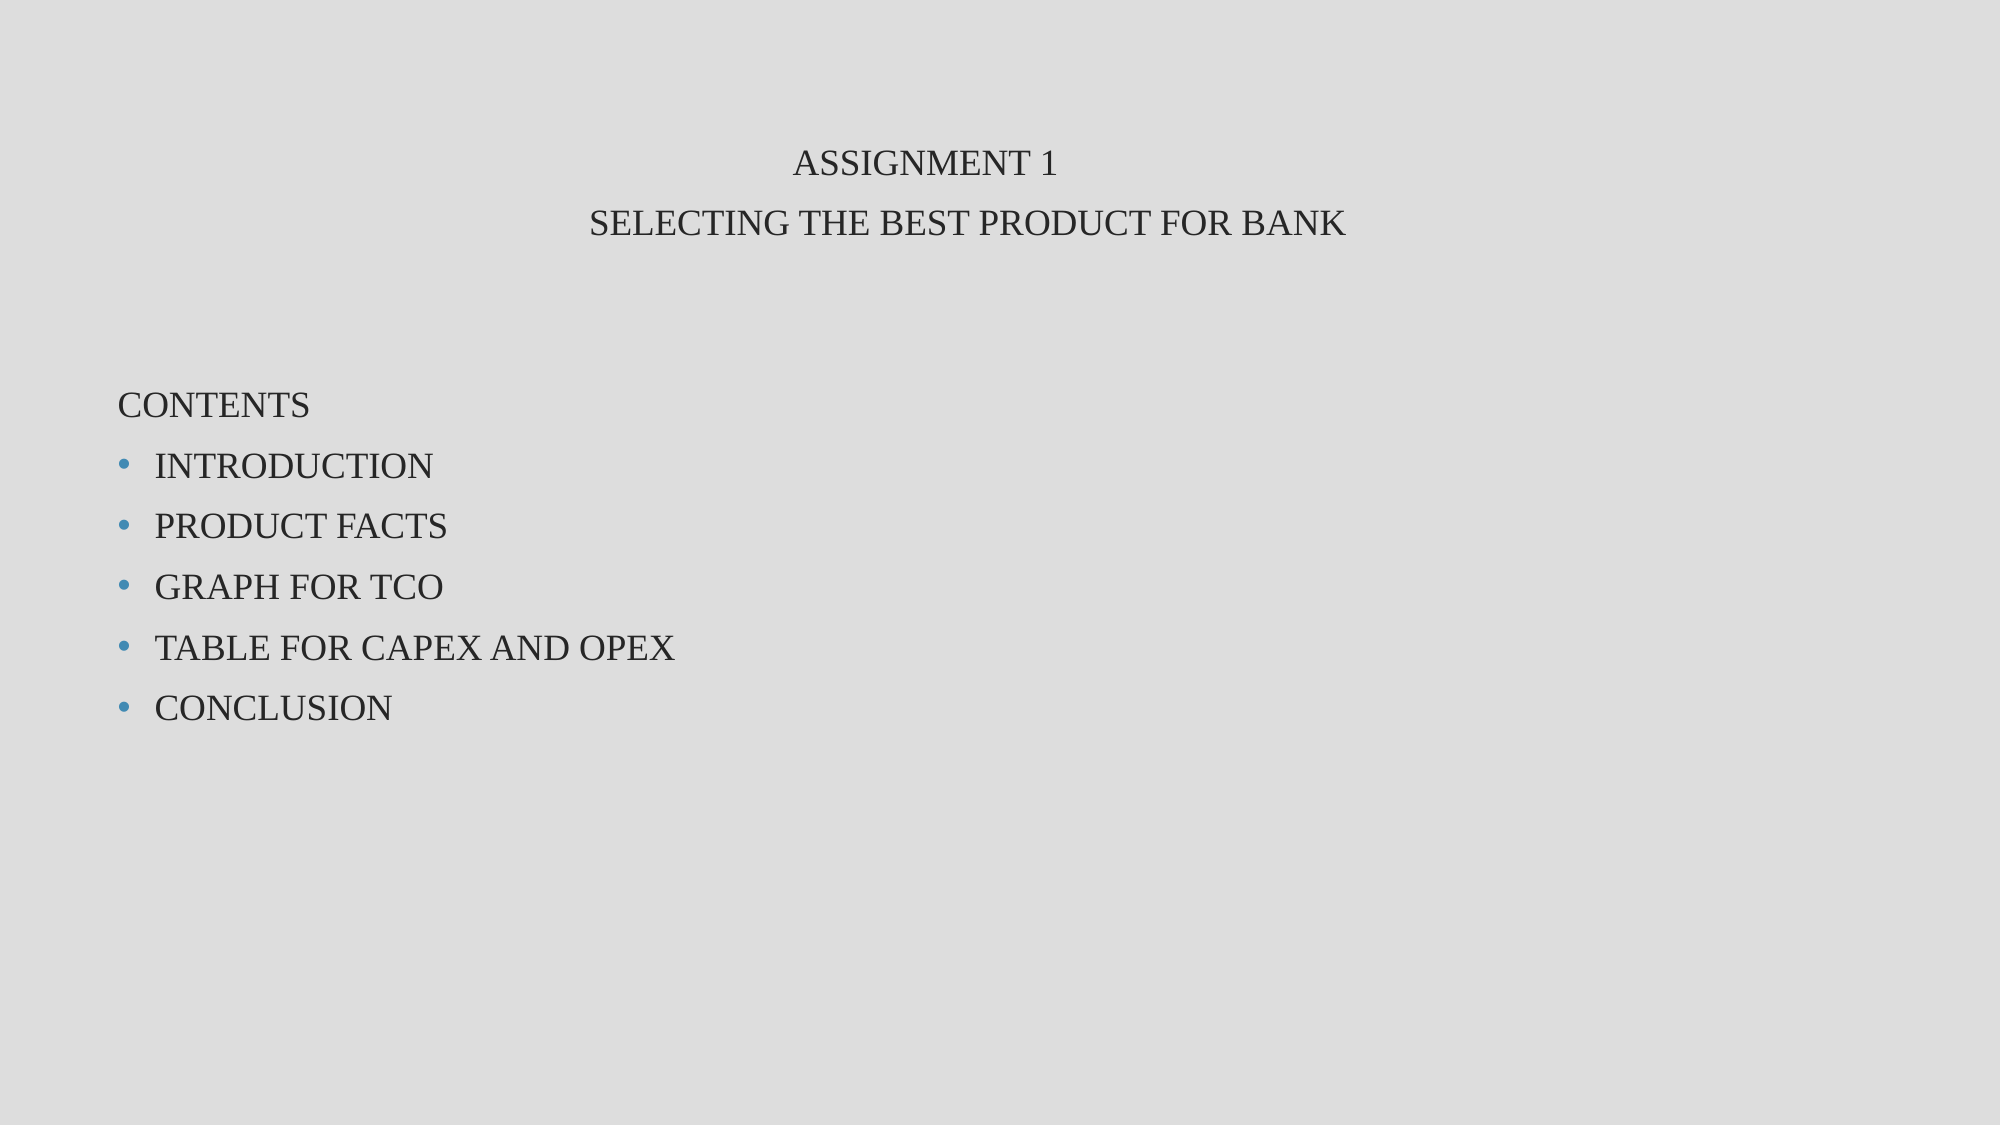

# ASSIGNMENT 1
 SELECTING THE BEST PRODUCT FOR BANK
CONTENTS
INTRODUCTION
PRODUCT FACTS
GRAPH FOR TCO
TABLE FOR CAPEX AND OPEX
CONCLUSION